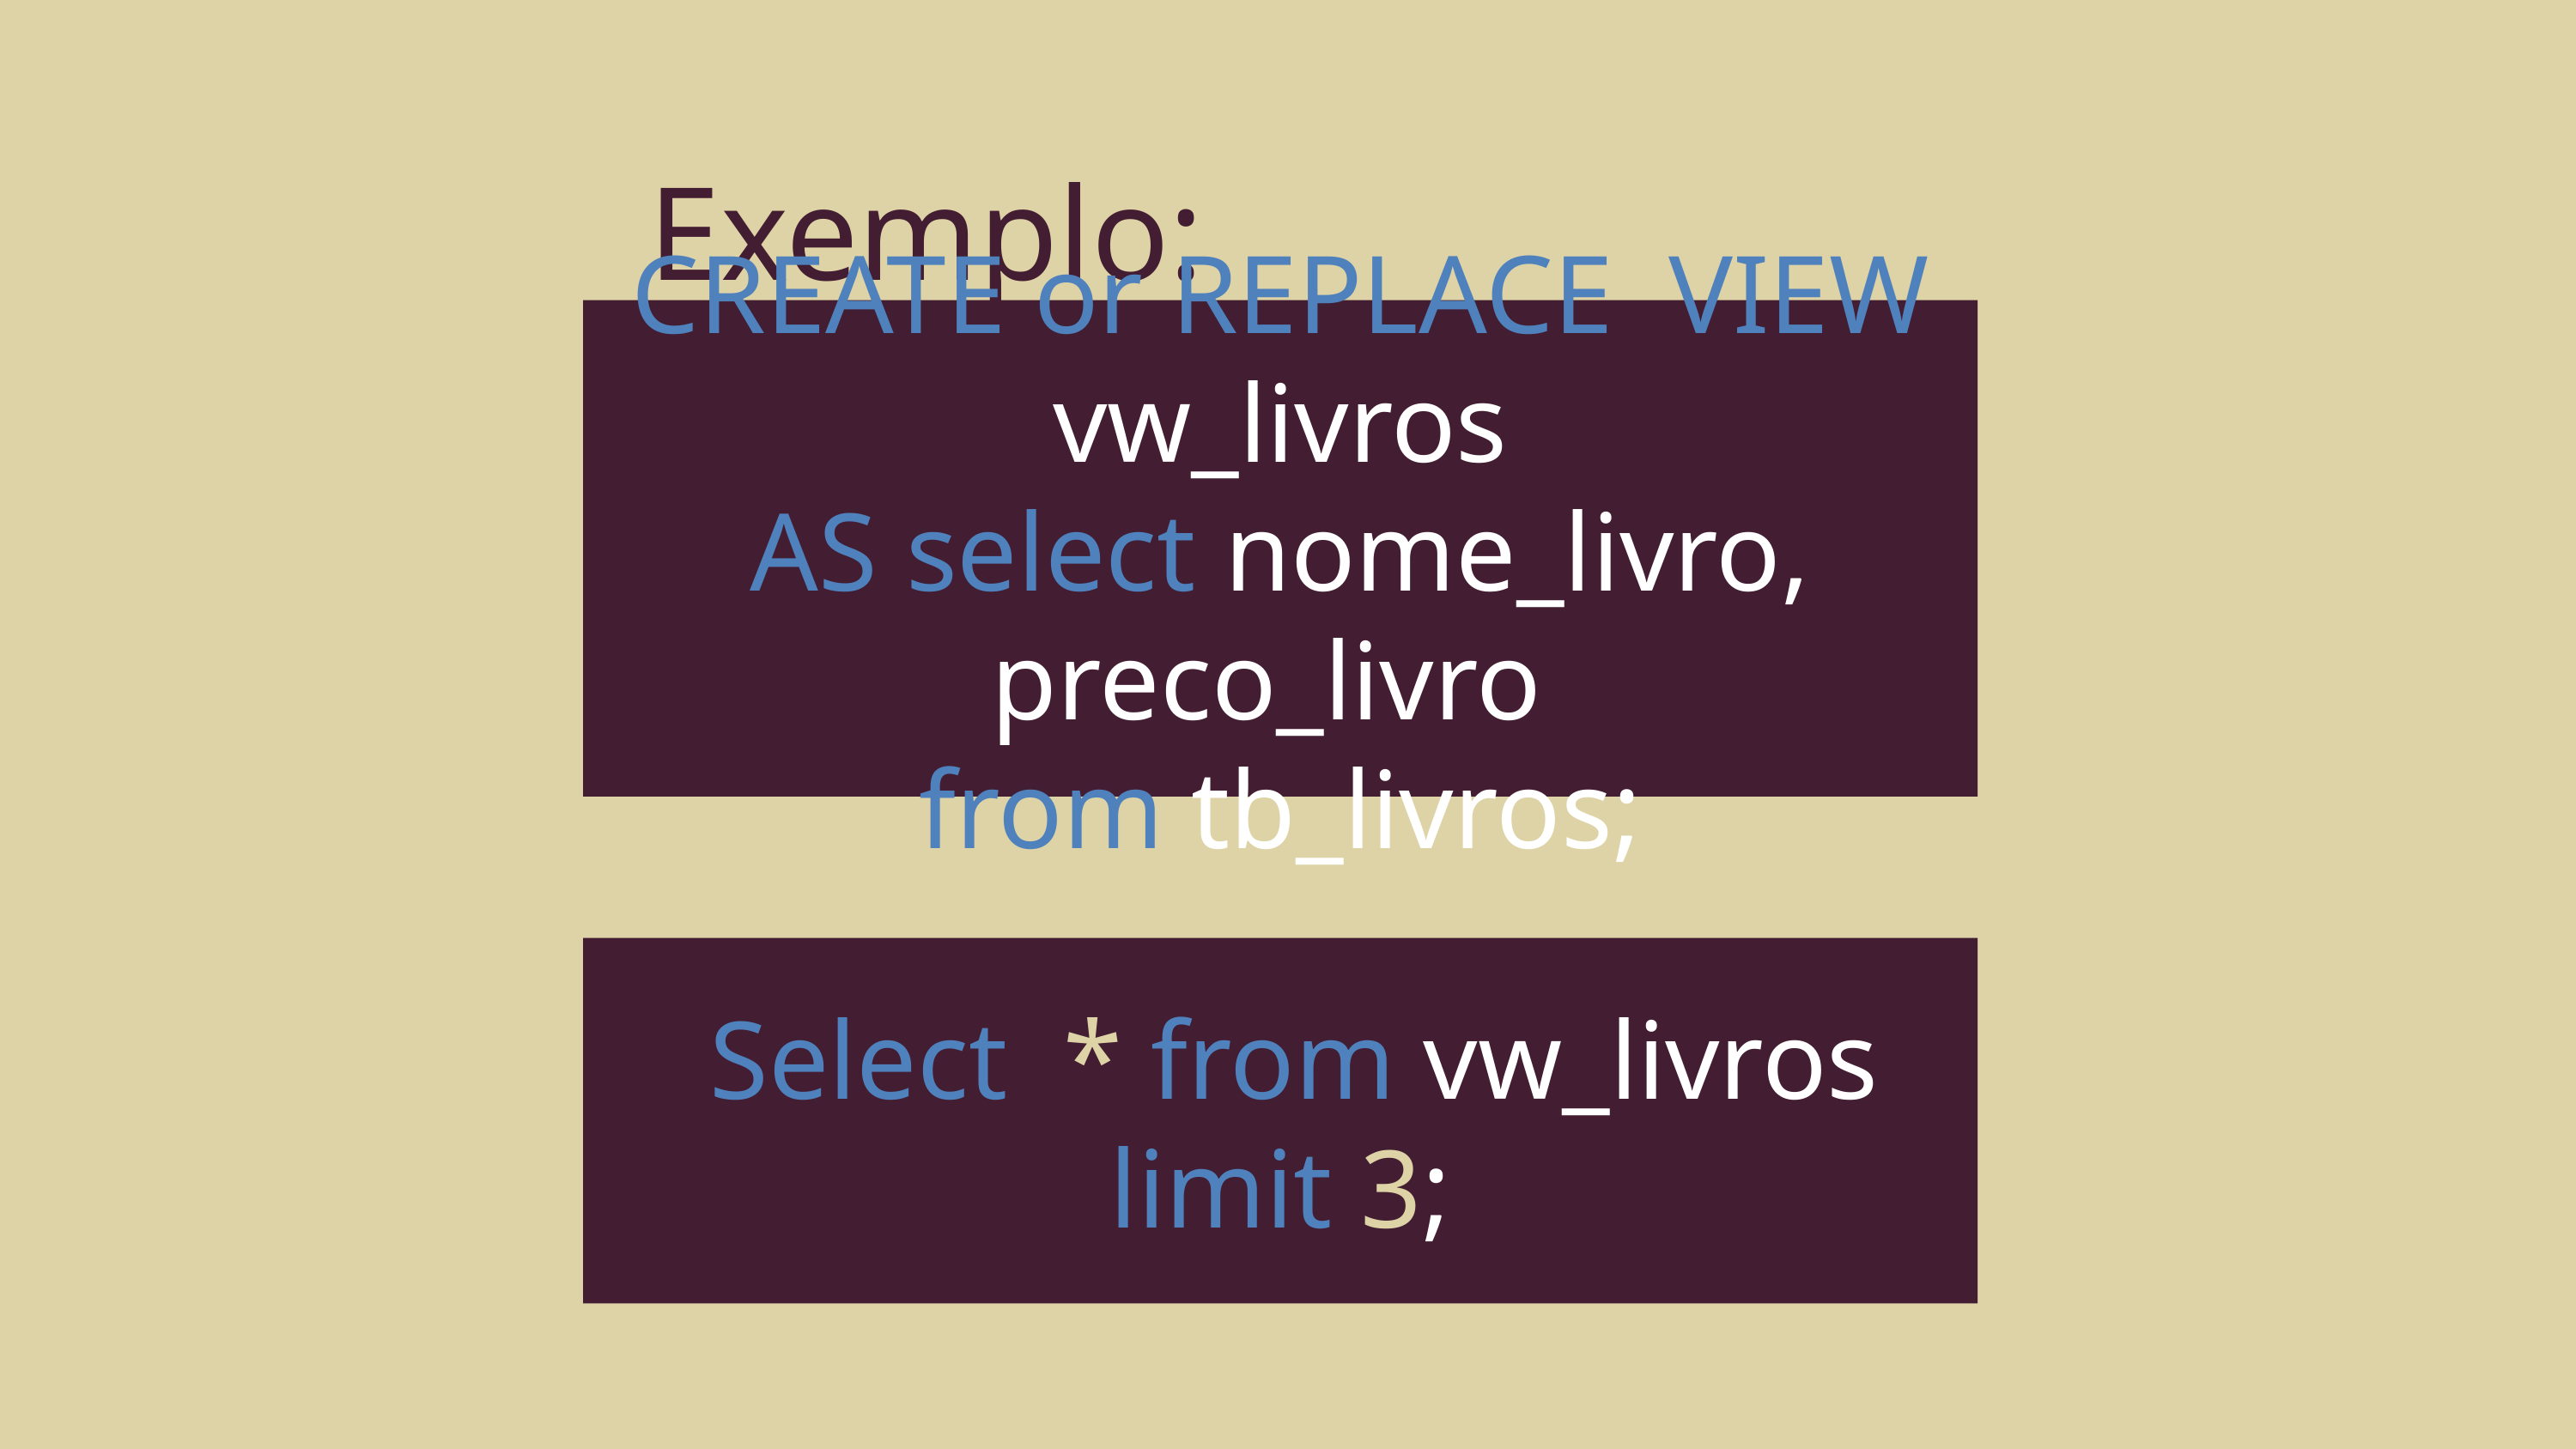

Exemplo:
CREATE or REPLACE VIEW vw_livros
AS select nome_livro, preco_livro
from tb_livros;
 Select * from vw_livros limit 3;